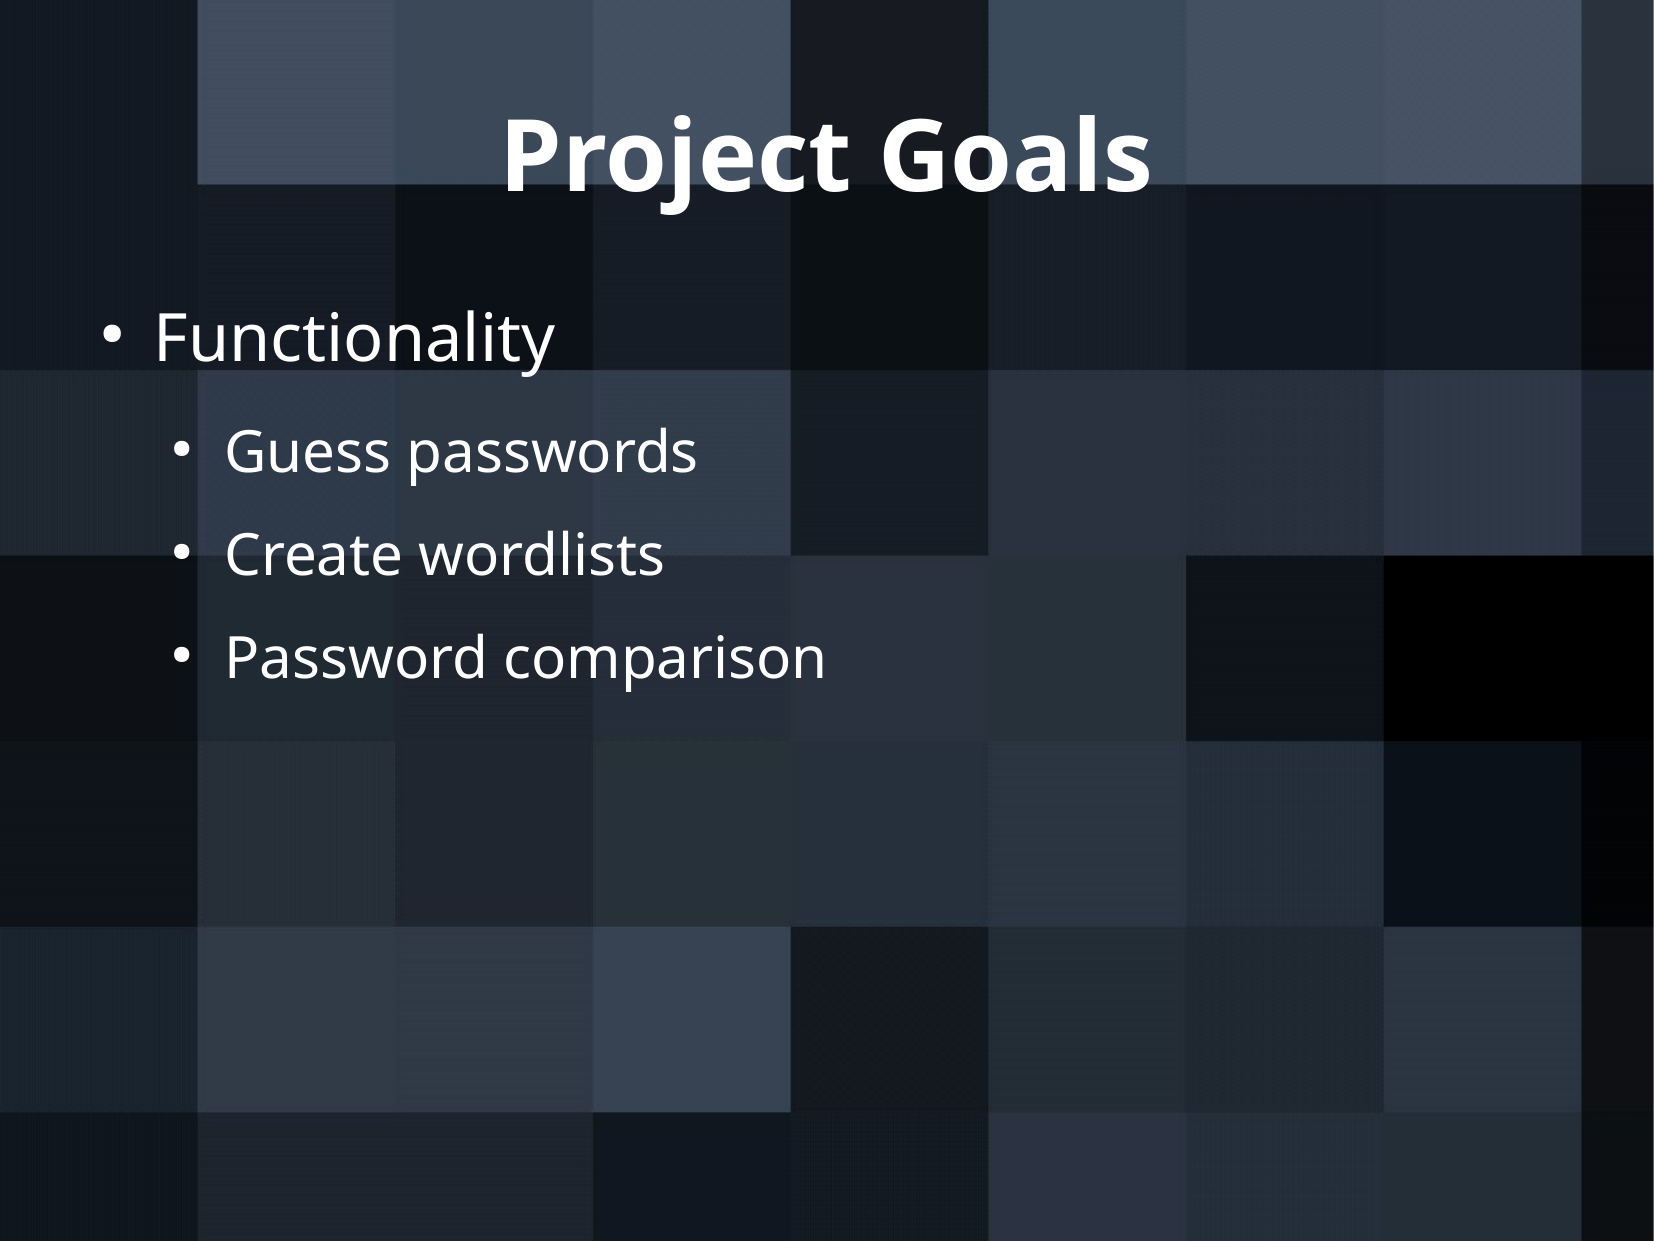

# Project Goals
Functionality
Guess passwords
Create wordlists
Password comparison